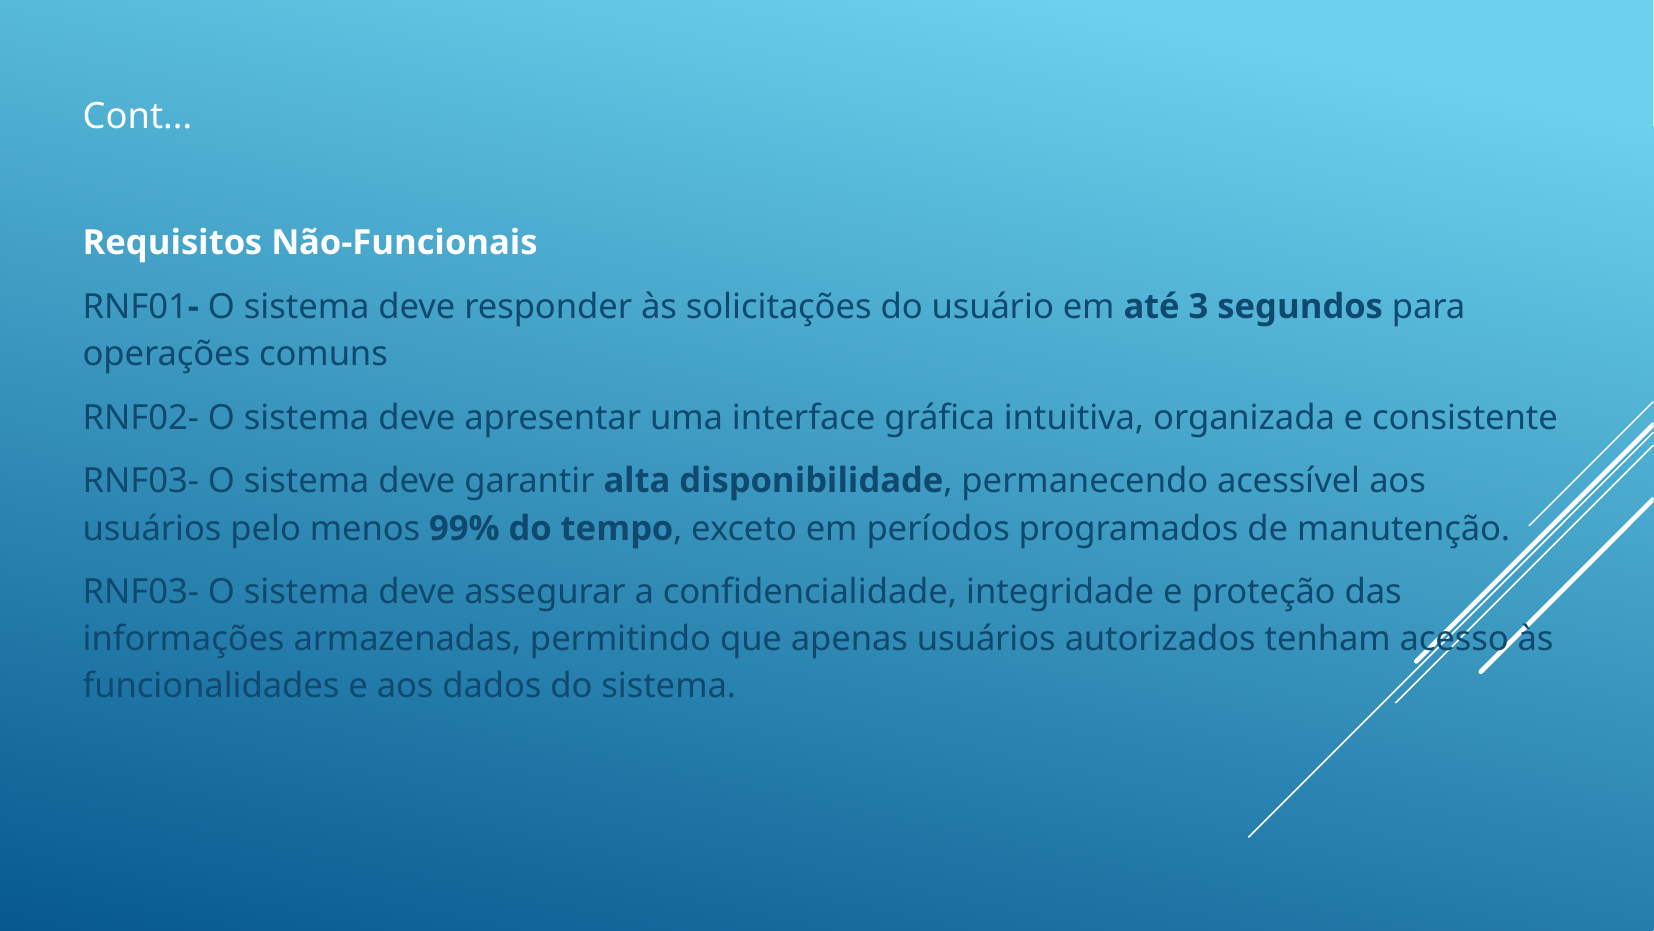

# Cont...
Requisitos Não-Funcionais
RNF01- O sistema deve responder às solicitações do usuário em até 3 segundos para operações comuns
RNF02- O sistema deve apresentar uma interface gráfica intuitiva, organizada e consistente
RNF03- O sistema deve garantir alta disponibilidade, permanecendo acessível aos usuários pelo menos 99% do tempo, exceto em períodos programados de manutenção.
RNF03- O sistema deve assegurar a confidencialidade, integridade e proteção das informações armazenadas, permitindo que apenas usuários autorizados tenham acesso às funcionalidades e aos dados do sistema.